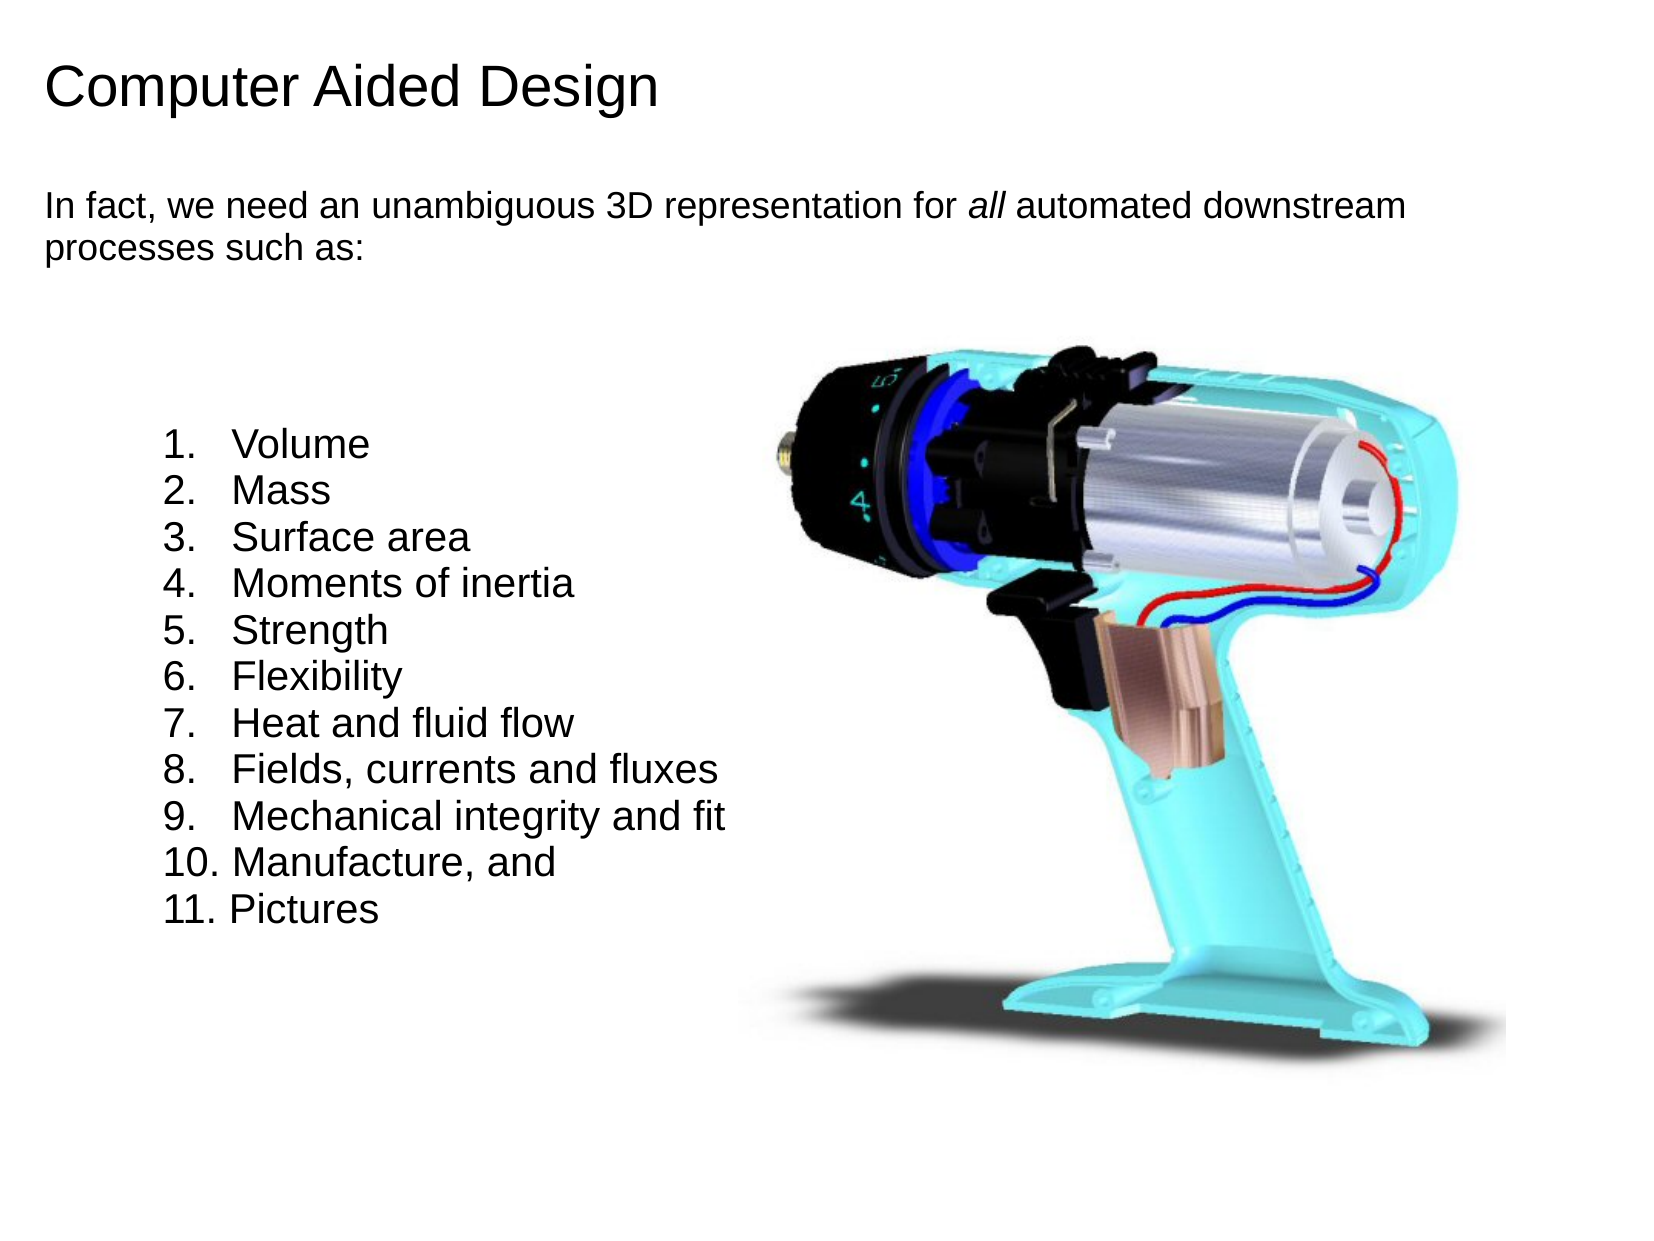

Computer Aided Design
In fact, we need an unambiguous 3D representation for all automated downstream processes such as:
 Volume
 Mass
 Surface area
 Moments of inertia
 Strength
 Flexibility
 Heat and fluid flow
 Fields, currents and fluxes
 Mechanical integrity and fit
 Manufacture, and
 Pictures